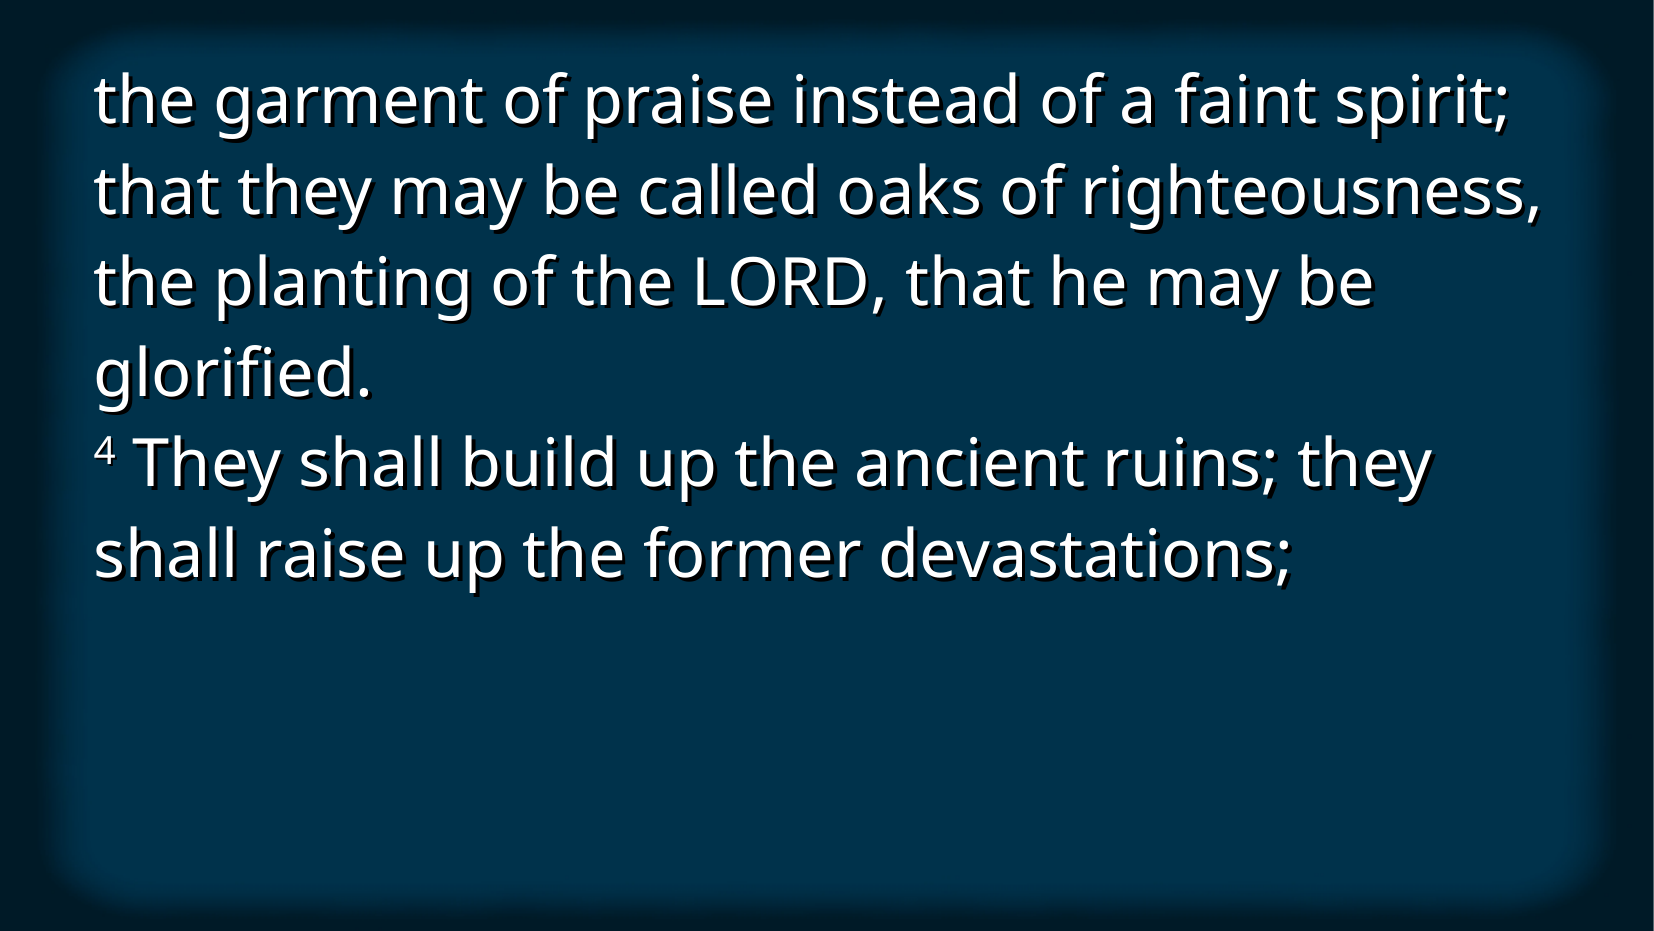

the garment of praise instead of a faint spirit; that they may be called oaks of righteousness, the planting of the LORD, that he may be glorified.
4 They shall build up the ancient ruins; they shall raise up the former devastations;